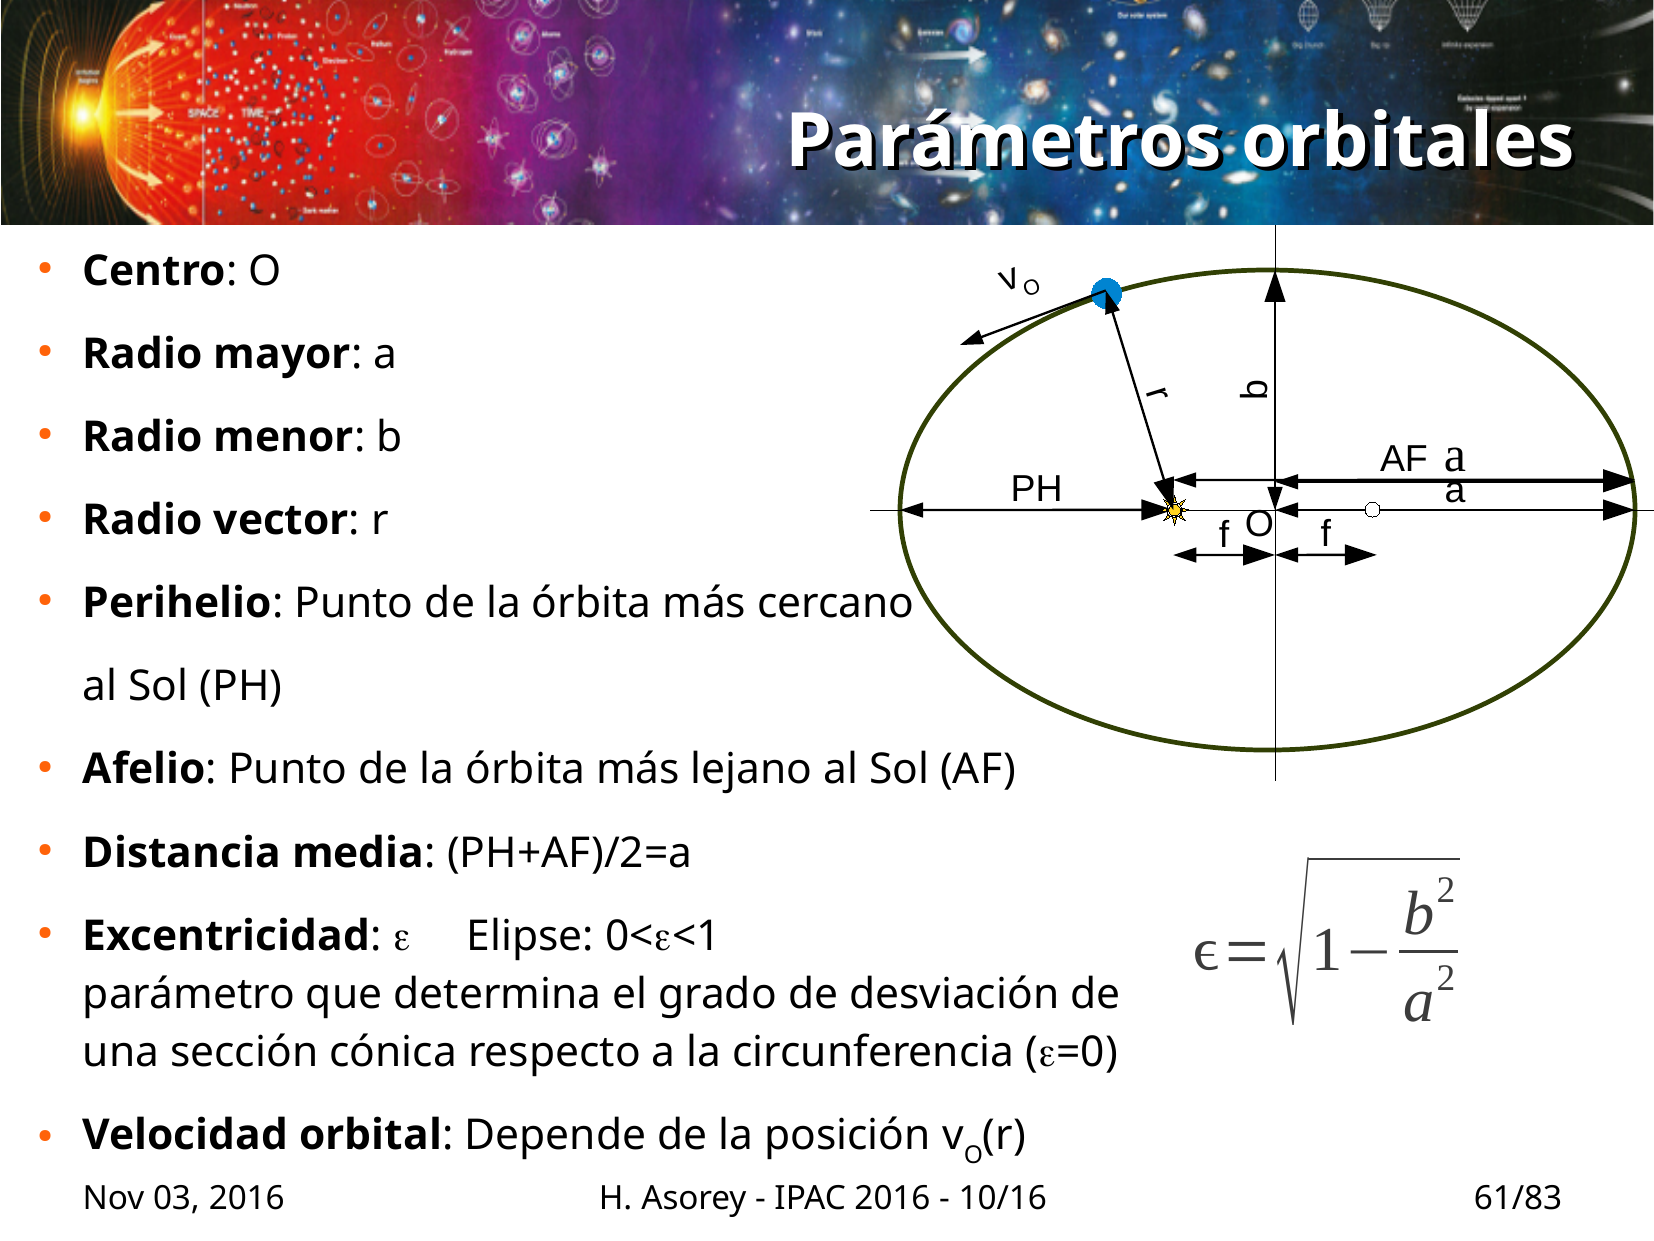

# Parámetros orbitales
b
vO
r
AF
O
PH
a
f
f
Centro: O
Radio mayor: a
Radio menor: b
Radio vector: r
Perihelio: Punto de la órbita más cercano
al Sol (PH)
Afelio: Punto de la órbita más lejano al Sol (AF)
Distancia media: (PH+AF)/2=a
Excentricidad: e Elipse: 0<e<1
parámetro que determina el grado de desviación de una sección cónica respecto a la circunferencia (e=0)
Velocidad orbital: Depende de la posición vO(r)
a
Nov 03, 2016
H. Asorey - IPAC 2016 - 10/16
61